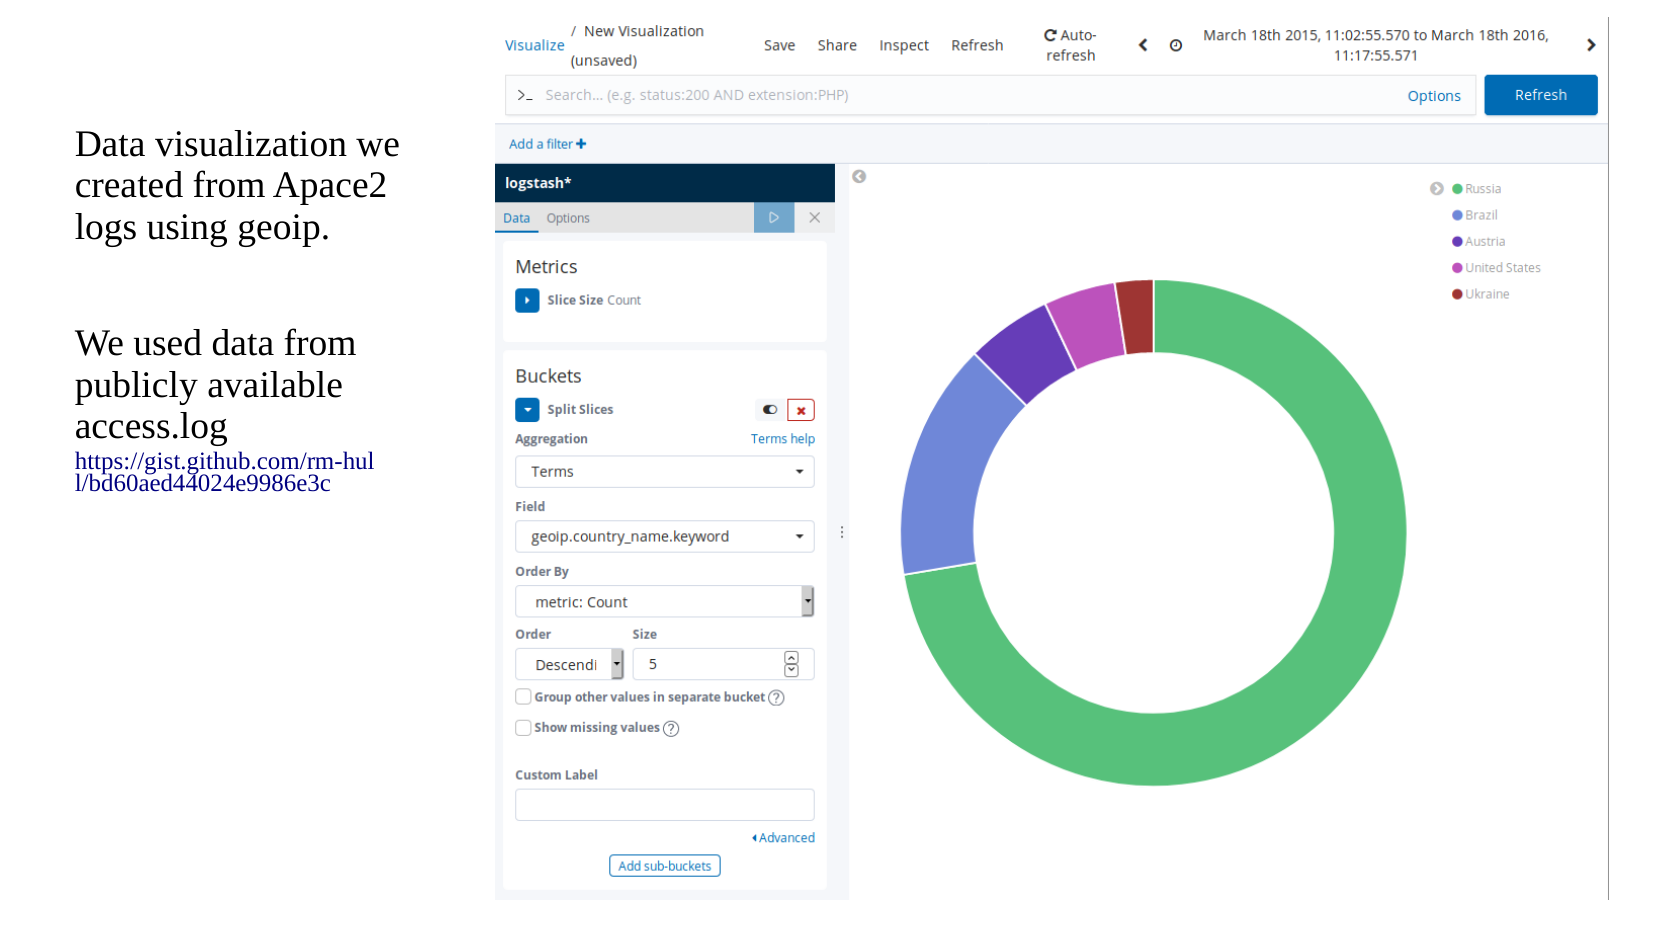

Data visualization we created from Apace2 logs using geoip.
We used data from publicly available access.log
https://gist.github.com/rm-hull/bd60aed44024e9986e3c
10